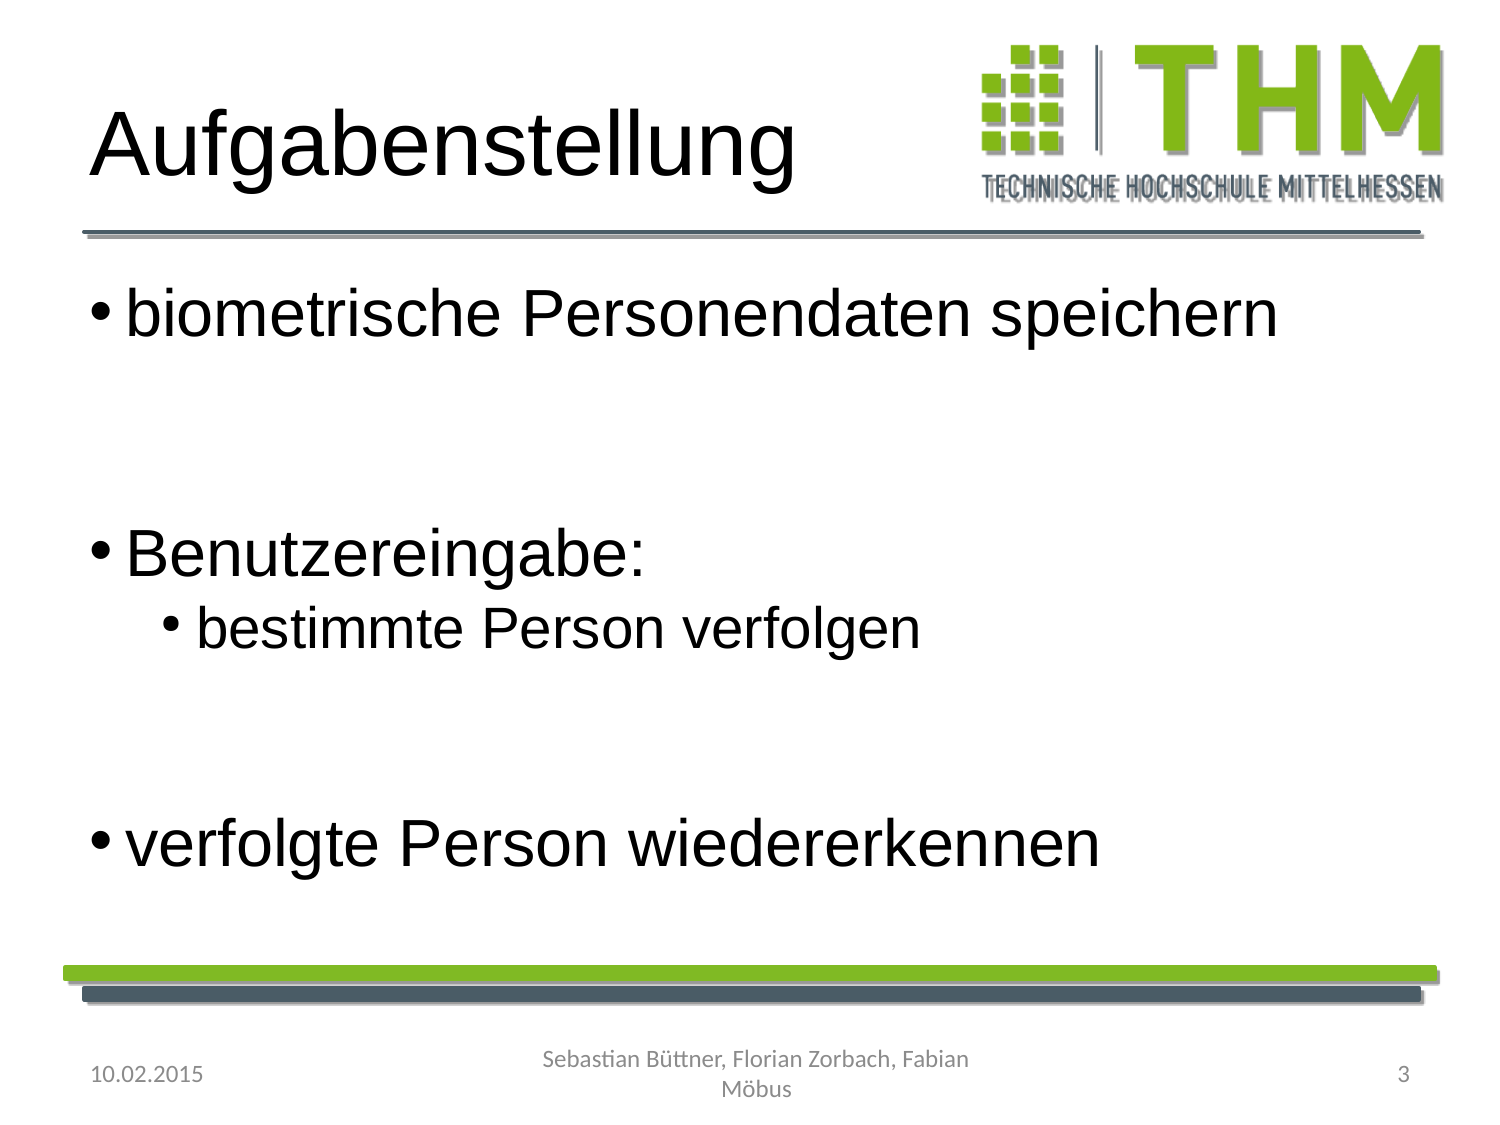

Aufgabenstellung
biometrische Personendaten speichern
Benutzereingabe:
bestimmte Person verfolgen
verfolgte Person wiedererkennen
10.02.2015
Sebastian Büttner, Florian Zorbach, Fabian Möbus